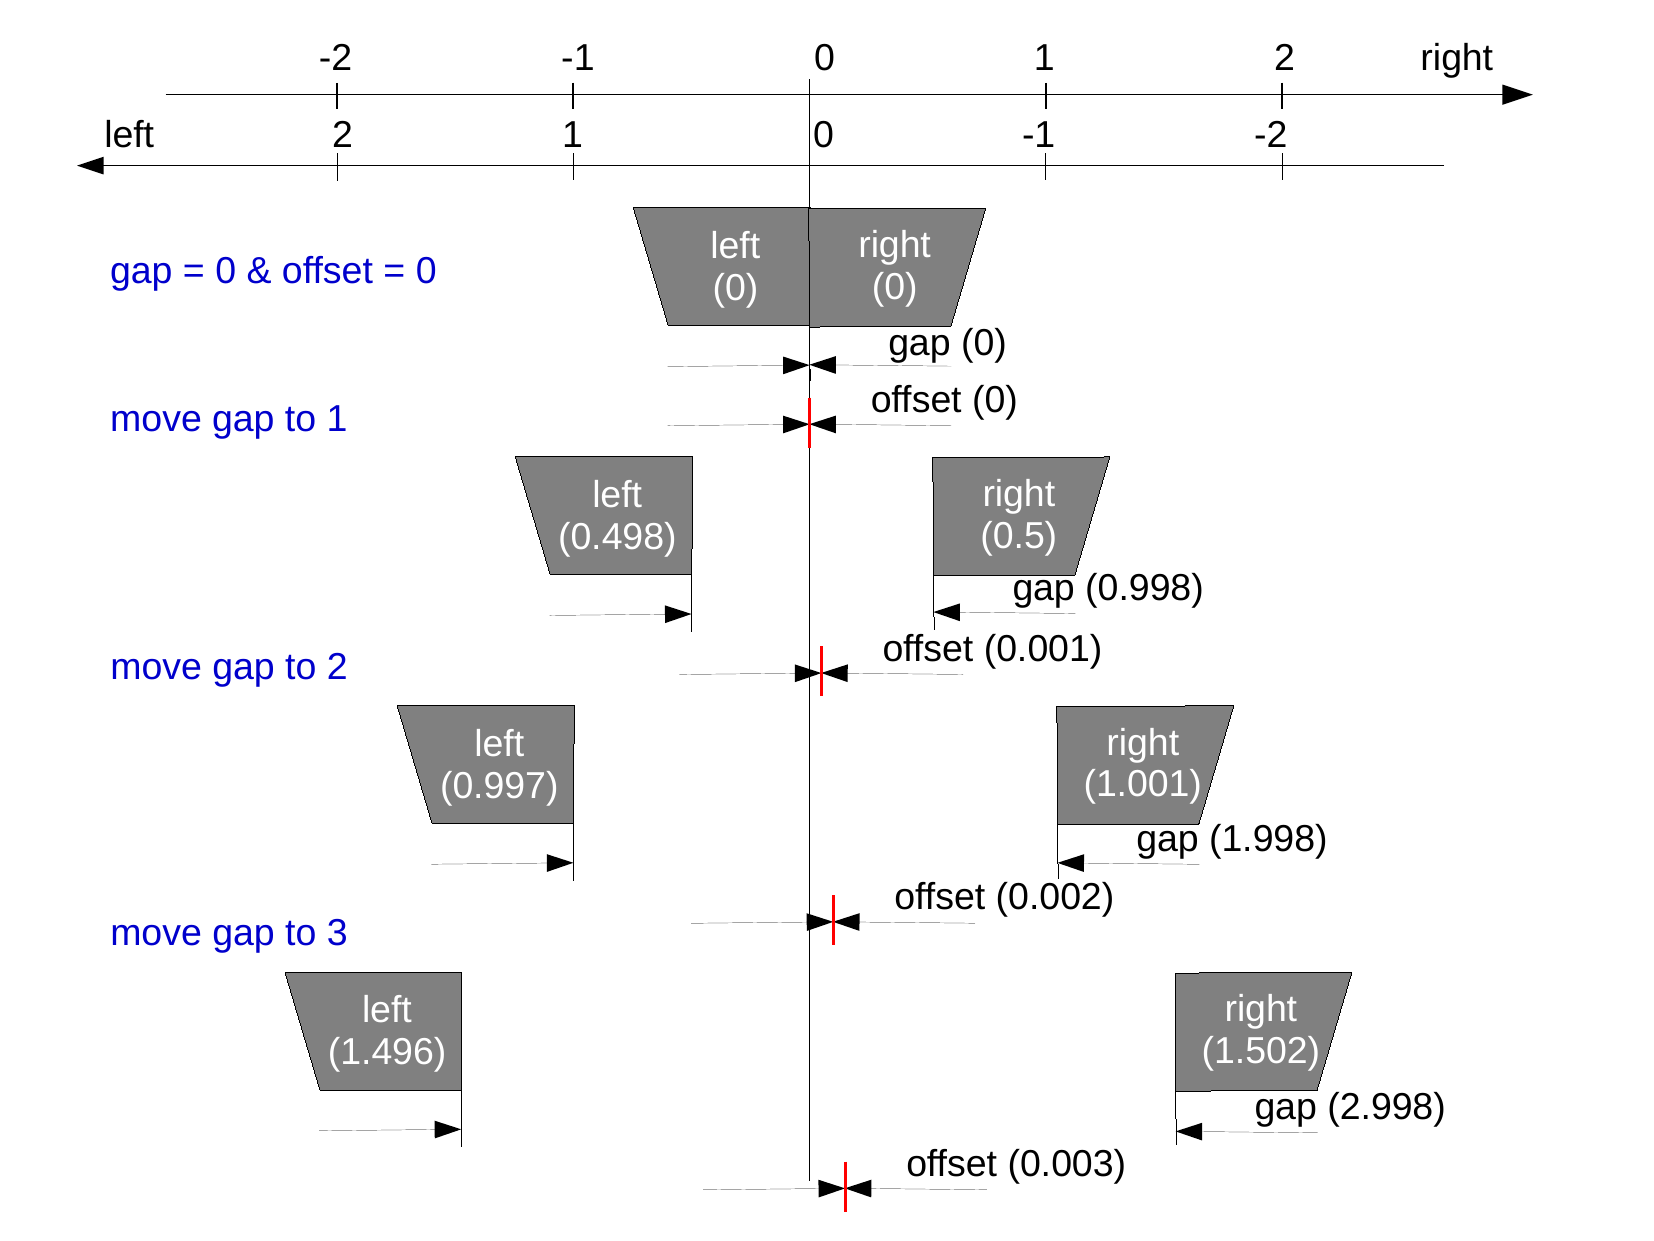

-2 -1 0 1 2 right
left 2 1 0 -1 -2
left
(0)
right
(0)
gap (0)
gap = 0 & offset = 0
offset (0)
move gap to 1
left
(0.498)
right
(0.5)
gap (0.998)
offset (0.001)
move gap to 2
left
(0.997)
right
(1.001)
gap (1.998)
offset (0.002)
move gap to 3
left
(1.496)
right
(1.502)
gap (2.998)
offset (0.003)